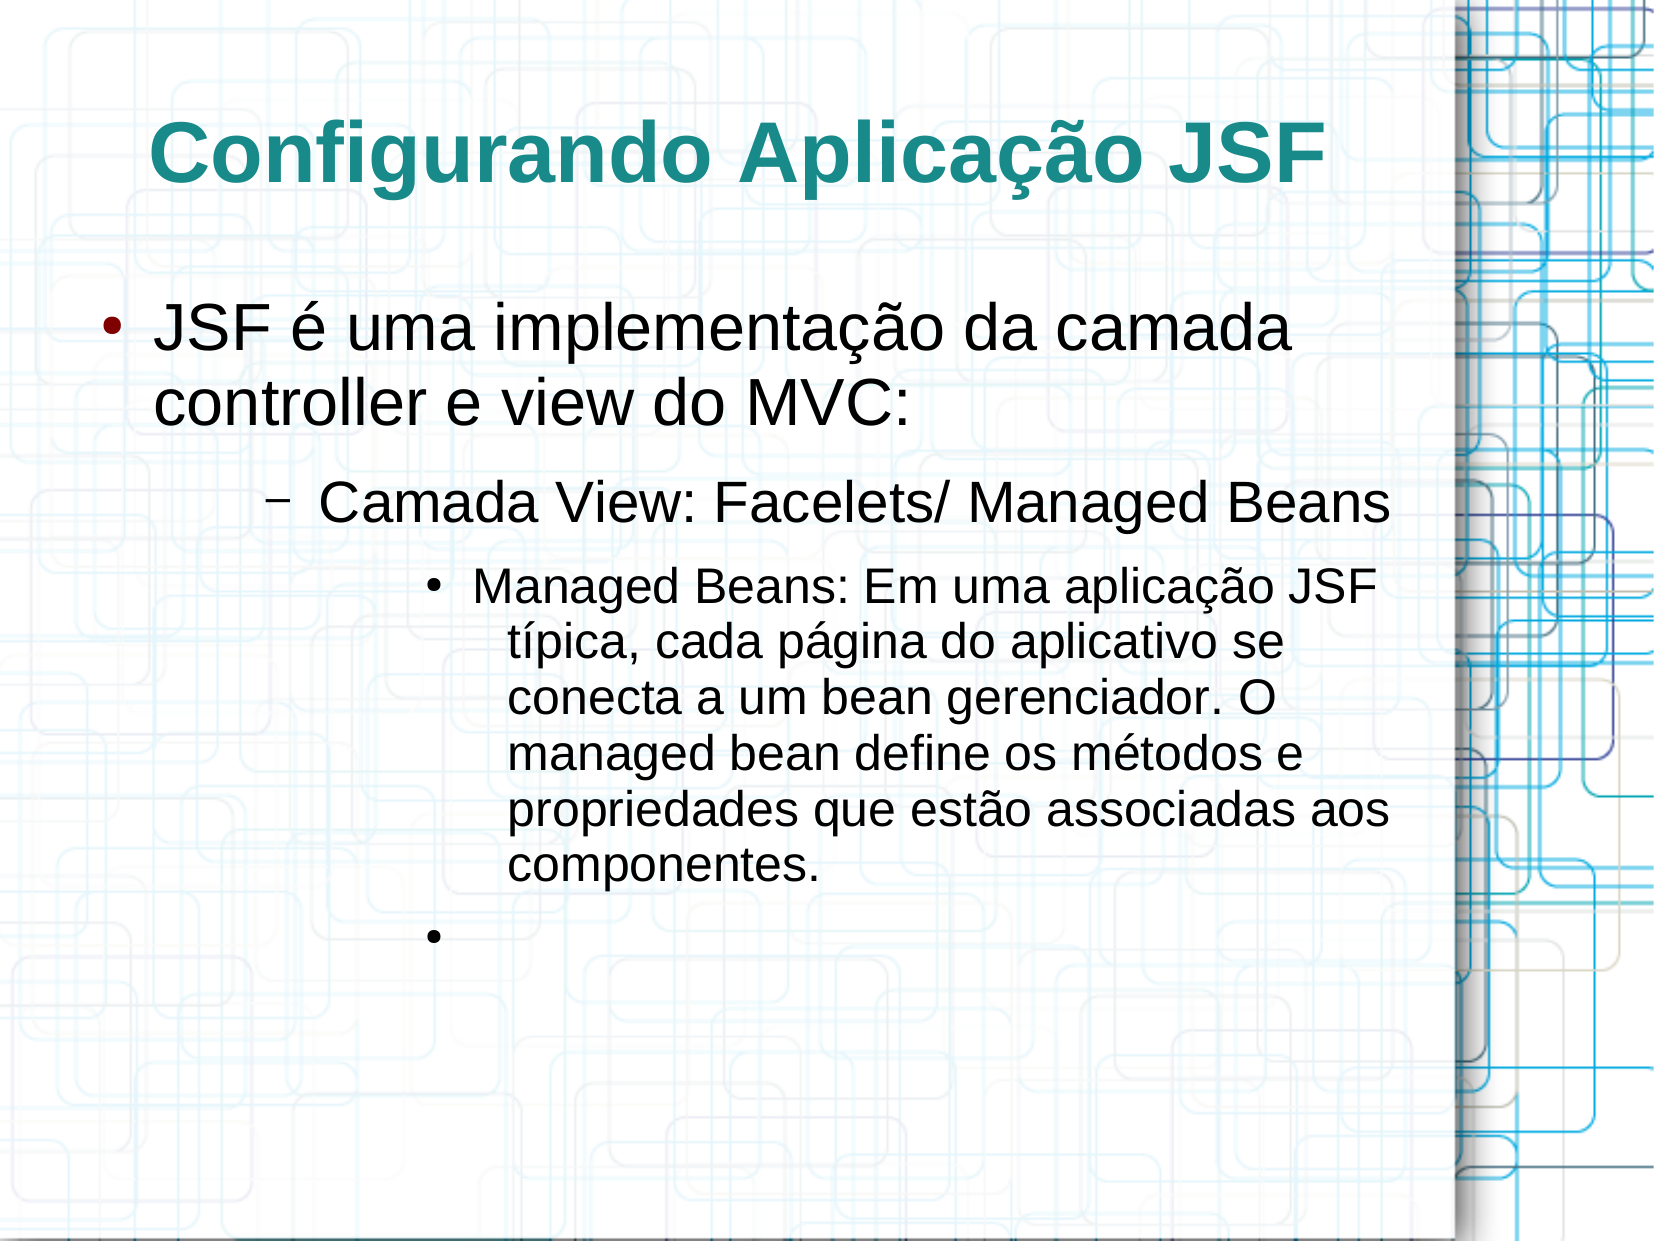

# Configurando Aplicação JSF
JSF é uma implementação da camada controller e view do MVC:
Camada View: Facelets/ Managed Beans
Managed Beans: Em uma aplicação JSF típica, cada página do aplicativo se conecta a um bean gerenciador. O managed bean define os métodos e propriedades que estão associadas aos componentes.